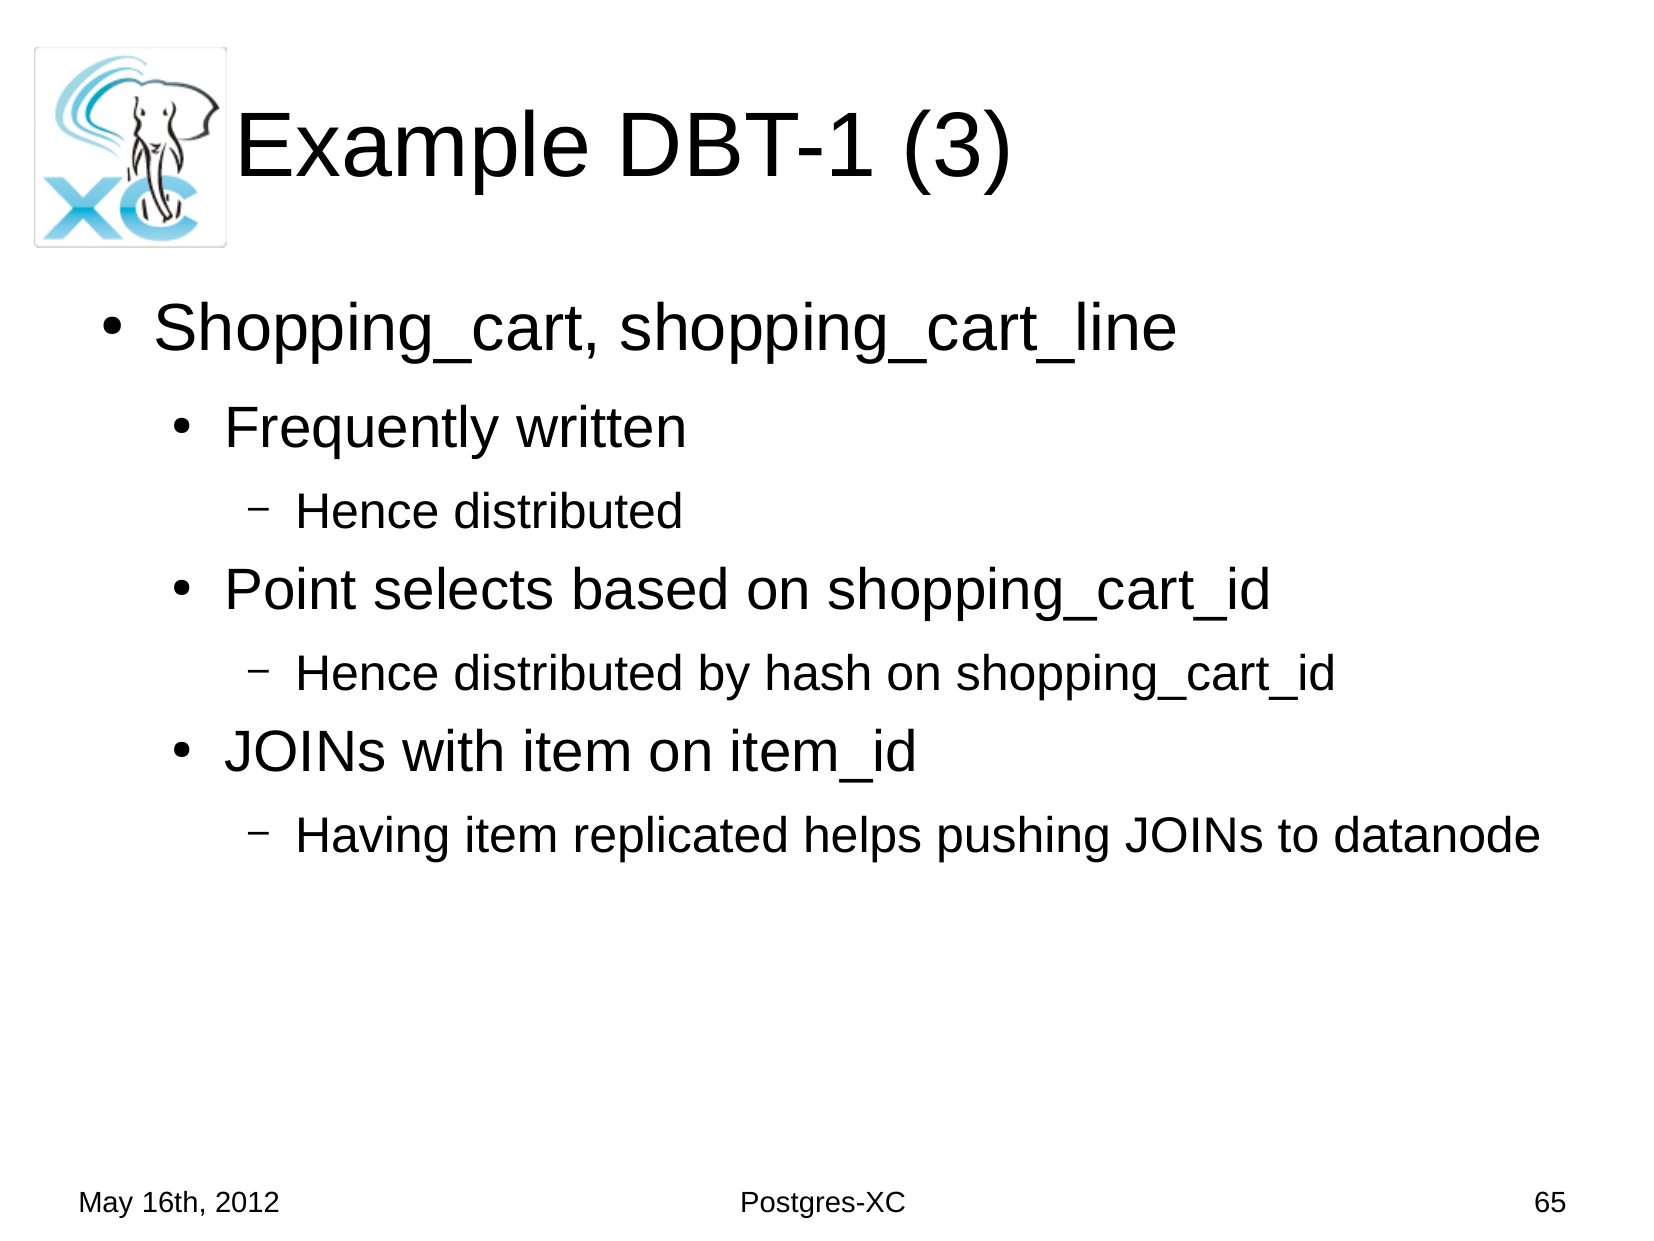

# Example DBT-1 (3)
Shopping_cart, shopping_cart_line
Frequently written
Hence distributed
Point selects based on shopping_cart_id
Hence distributed by hash on shopping_cart_id
JOINs with item on item_id
Having item replicated helps pushing JOINs to datanode
65